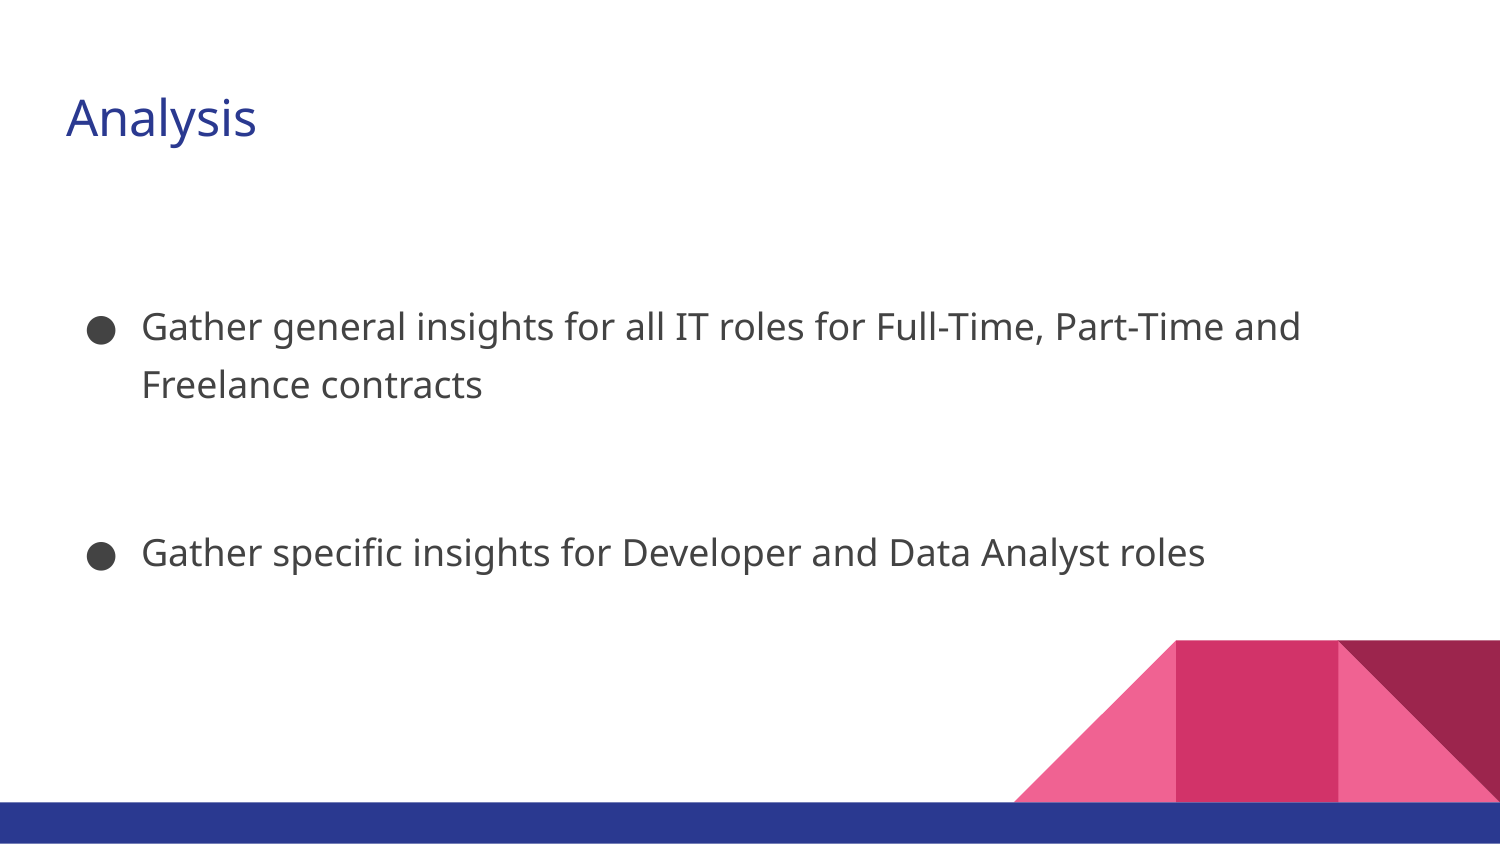

# Analysis
Gather general insights for all IT roles for Full-Time, Part-Time and Freelance contracts
Gather specific insights for Developer and Data Analyst roles